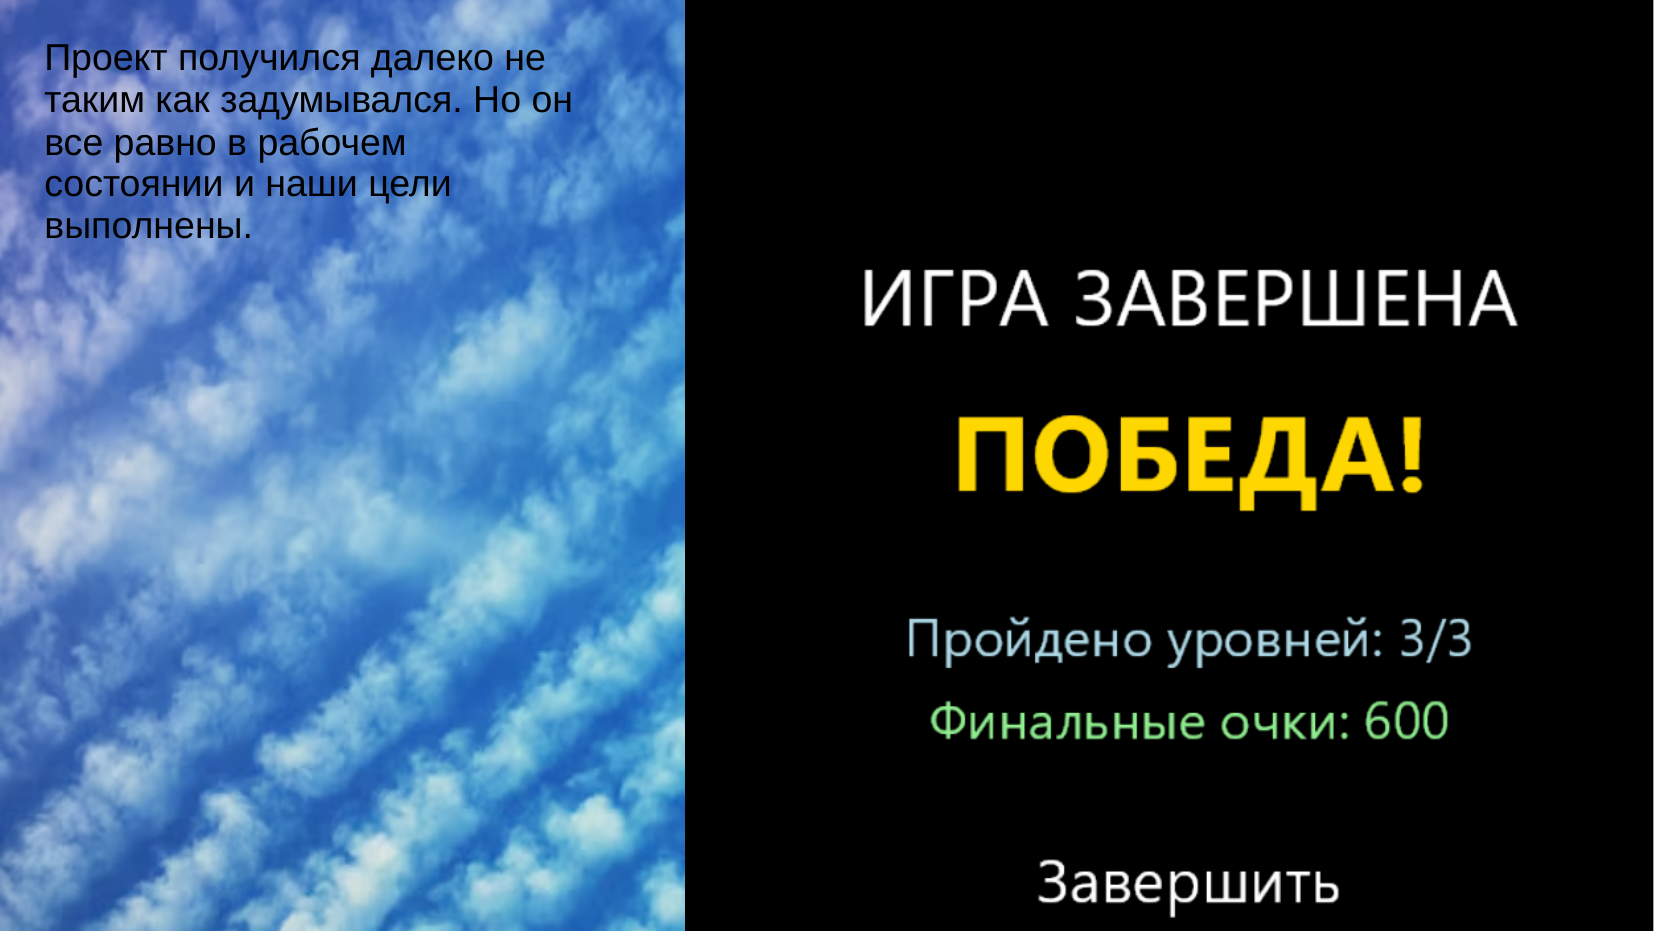

Проект получился далеко не таким как задумывался. Но он все равно в рабочем состоянии и наши цели выполнены.